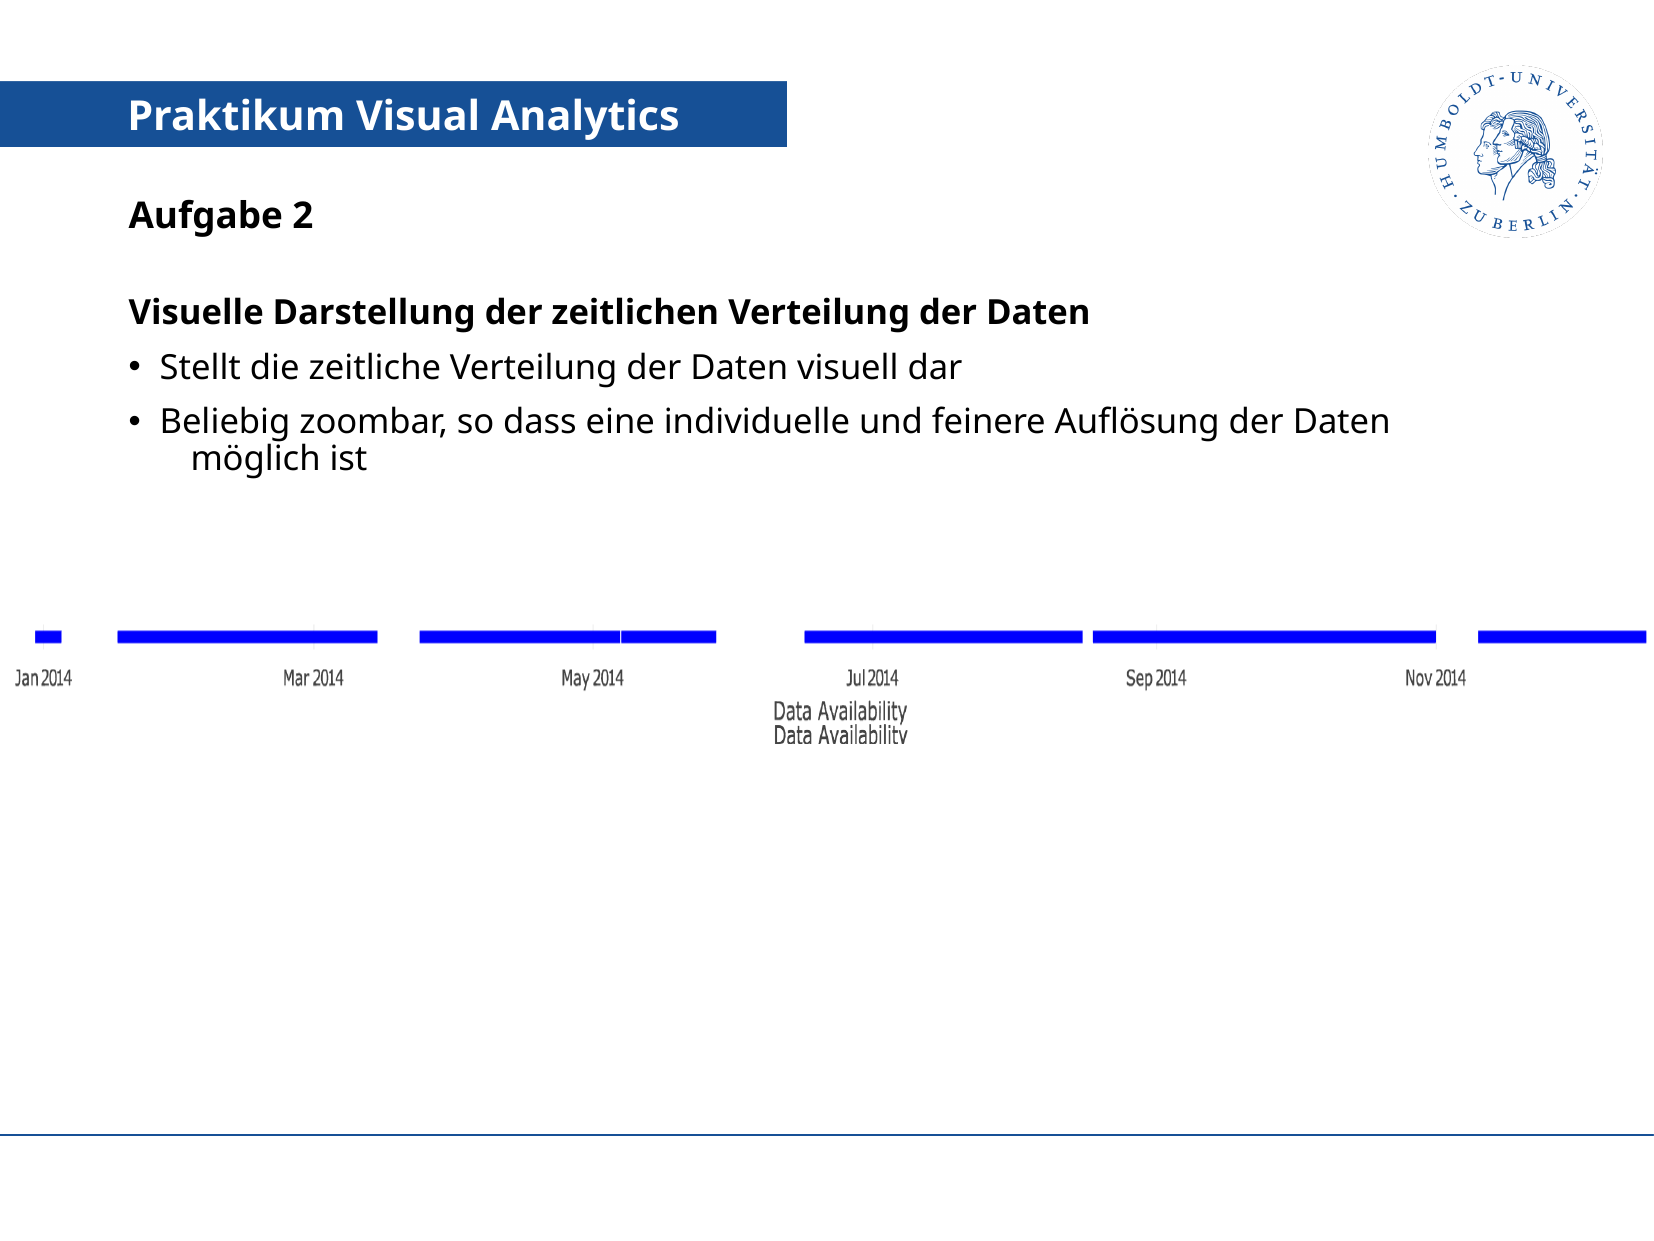

# Aufgabe 2
Visuelle Darstellung der zeitlichen Verteilung der Daten
Stellt die zeitliche Verteilung der Daten visuell dar
Beliebig zoombar, so dass eine individuelle und feinere Auflösung der Daten möglich ist